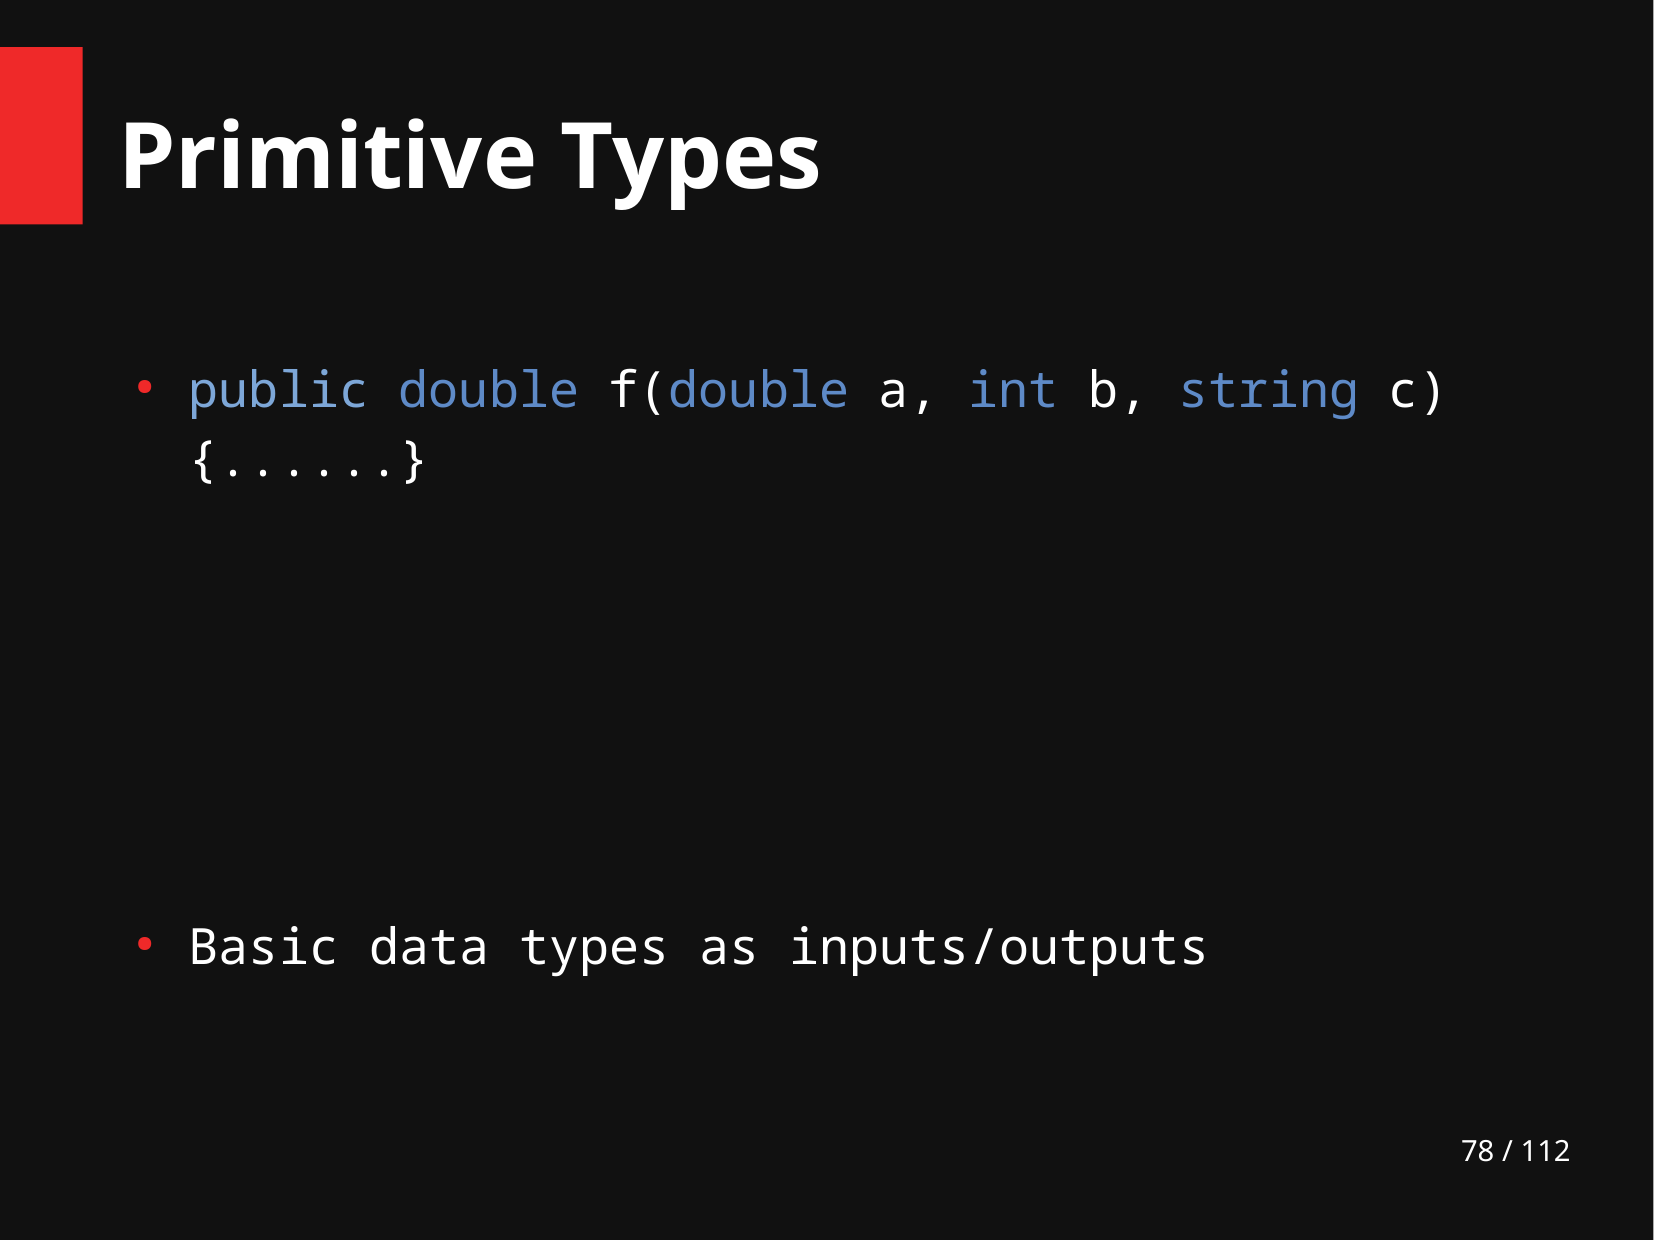

# Primitive Types
public double f(double a, int b, string c){......}
Basic data types as inputs/outputs
78